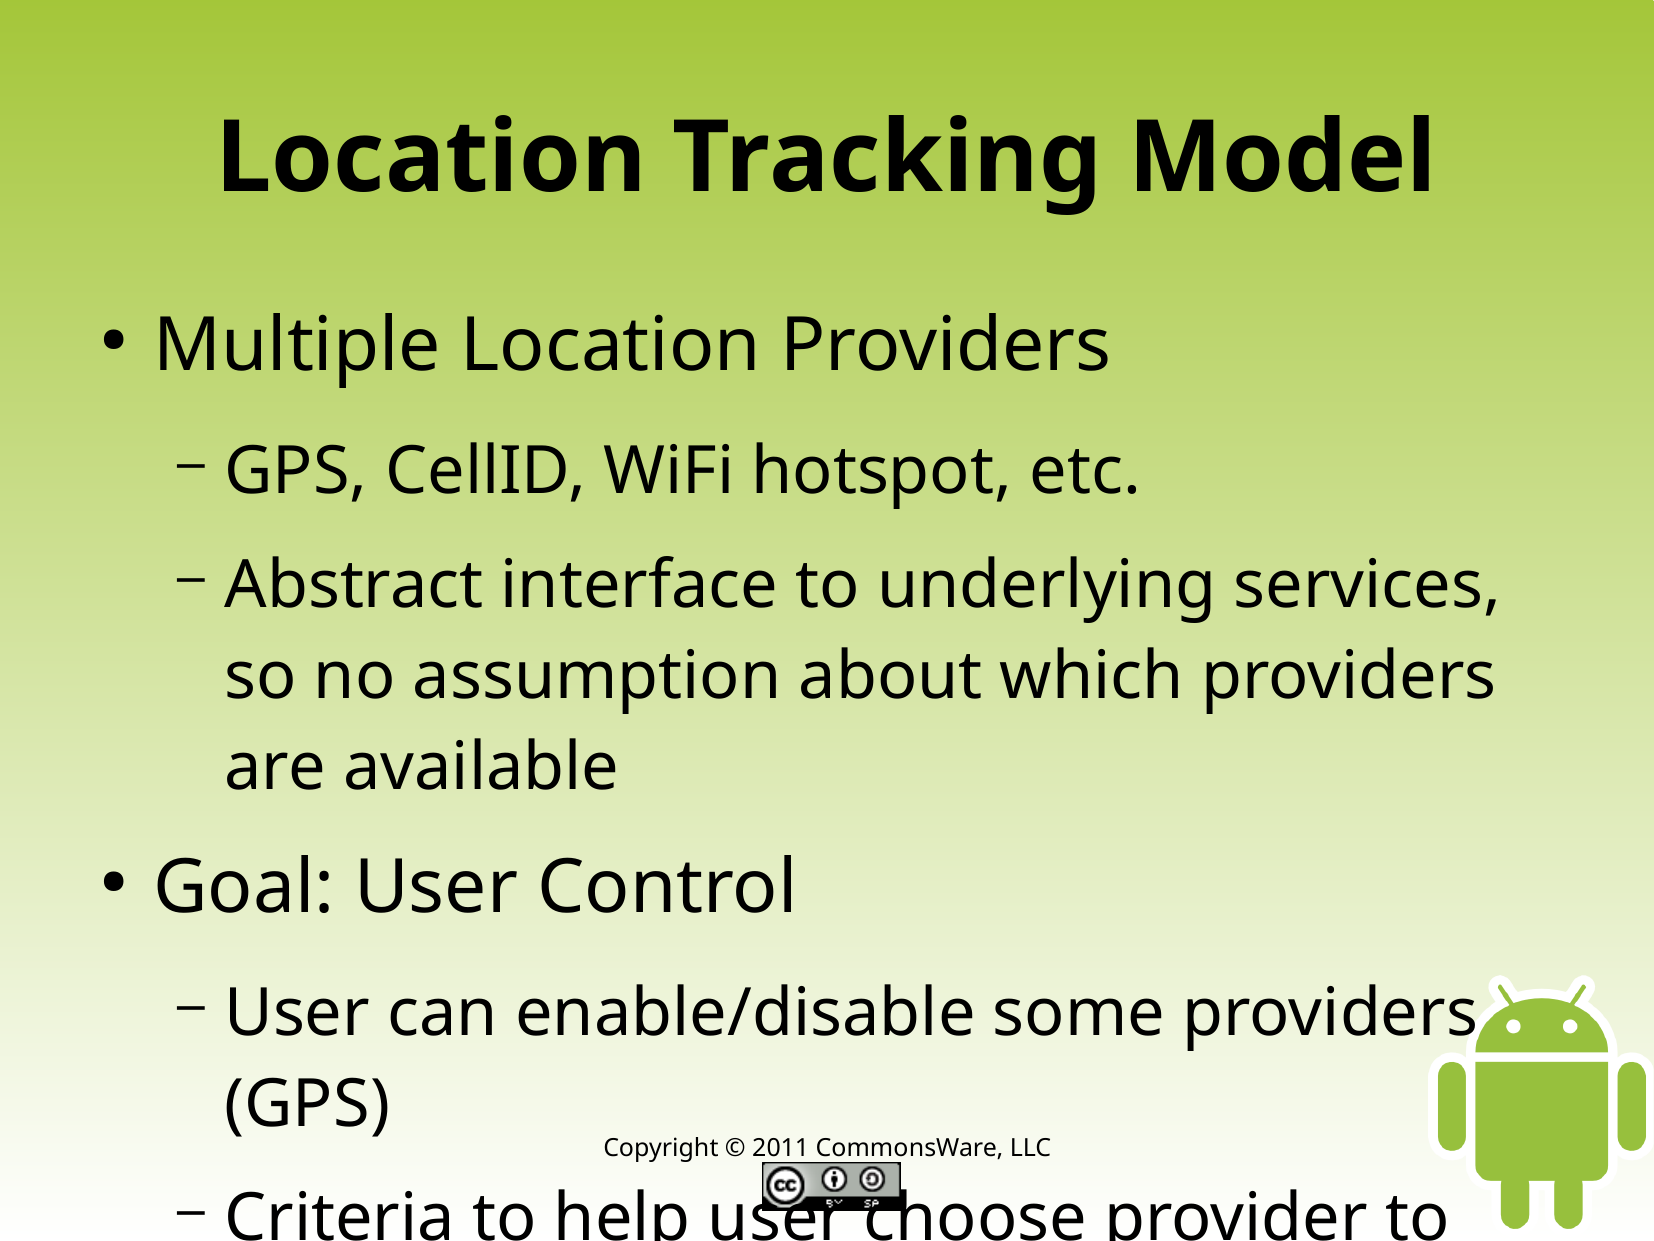

# Location Tracking Model
Multiple Location Providers
GPS, CellID, WiFi hotspot, etc.
Abstract interface to underlying services, so no assumption about which providers are available
Goal: User Control
User can enable/disable some providers (GPS)
Criteria to help user choose provider to
use in a given circumstance